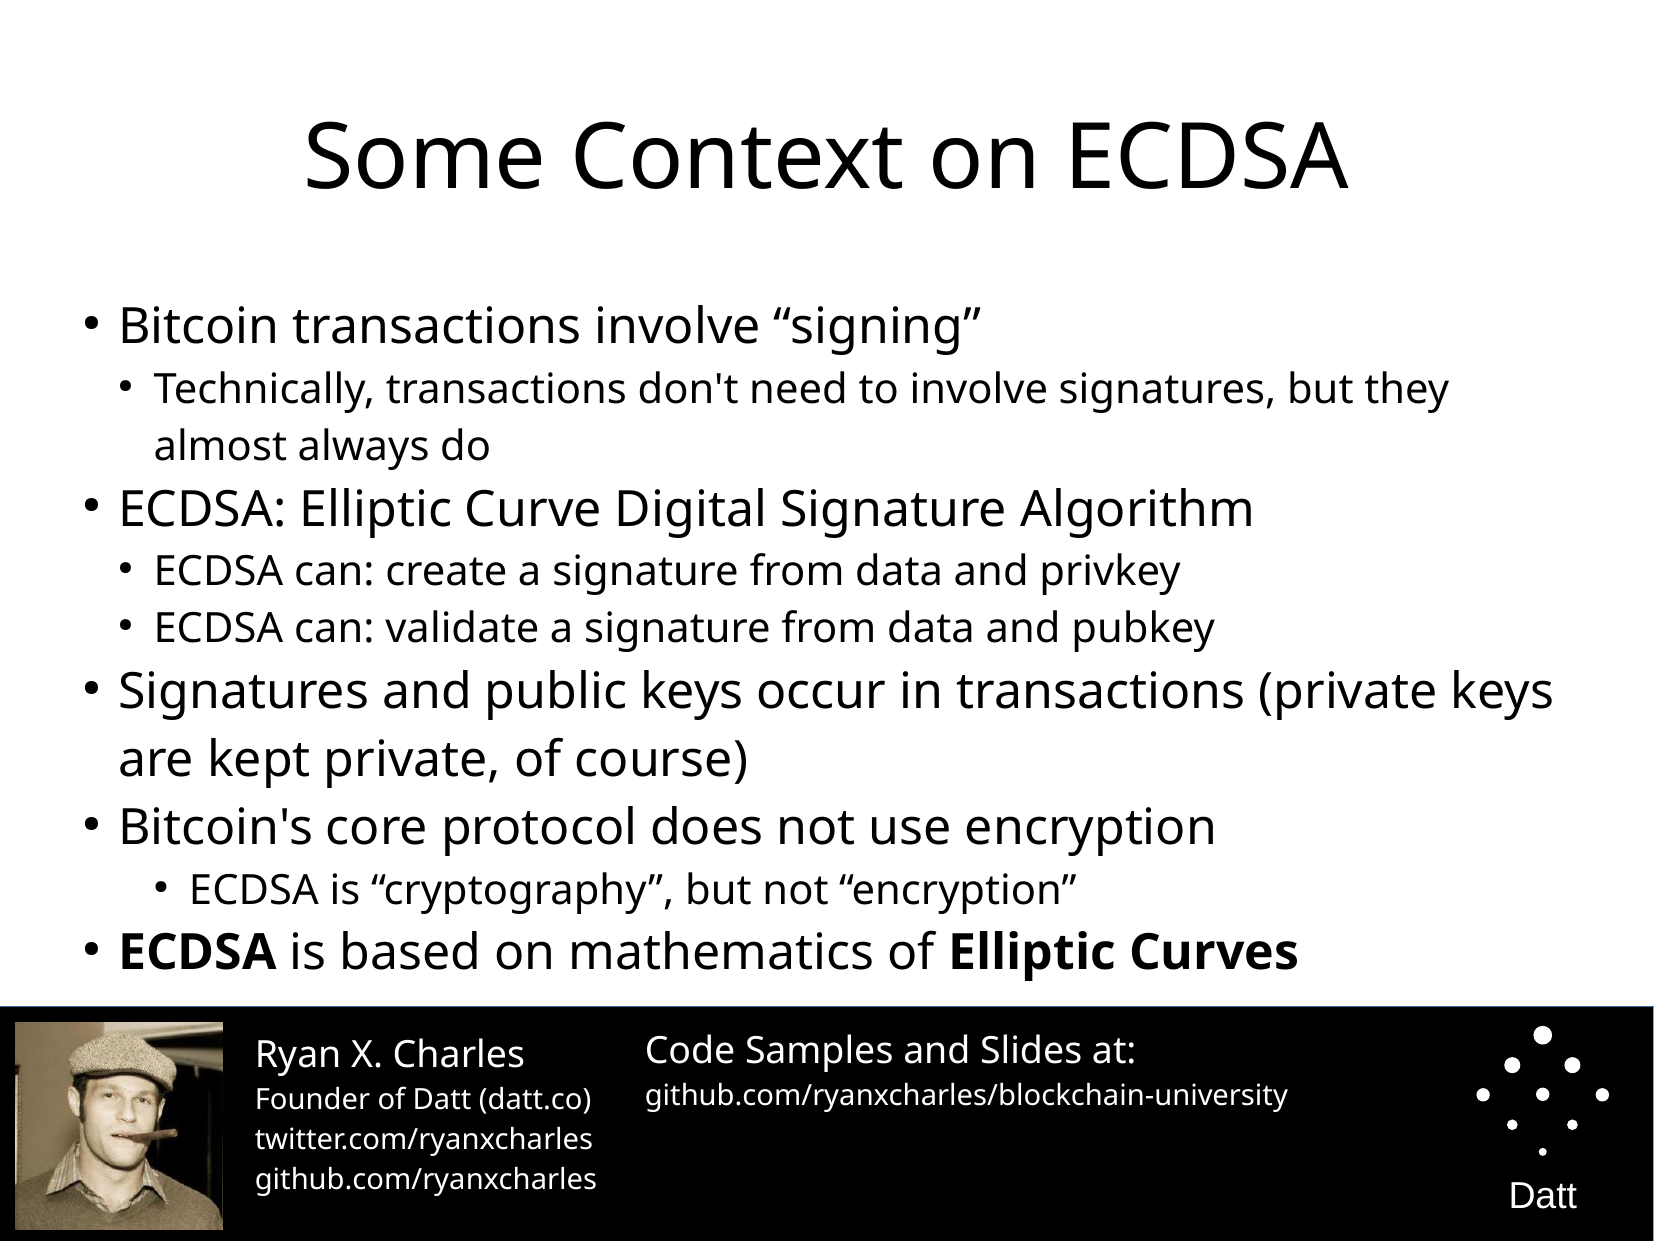

Some Context on ECDSA
# Bitcoin transactions involve “signing”
Technically, transactions don't need to involve signatures, but they almost always do
ECDSA: Elliptic Curve Digital Signature Algorithm
ECDSA can: create a signature from data and privkey
ECDSA can: validate a signature from data and pubkey
Signatures and public keys occur in transactions (private keys are kept private, of course)
Bitcoin's core protocol does not use encryption
ECDSA is “cryptography”, but not “encryption”
ECDSA is based on mathematics of Elliptic Curves
Code Samples and Slides at:
github.com/ryanxcharles/blockchain-university
Ryan X. Charles
Founder of Datt (datt.co)
twitter.com/ryanxcharles
github.com/ryanxcharles
Datt